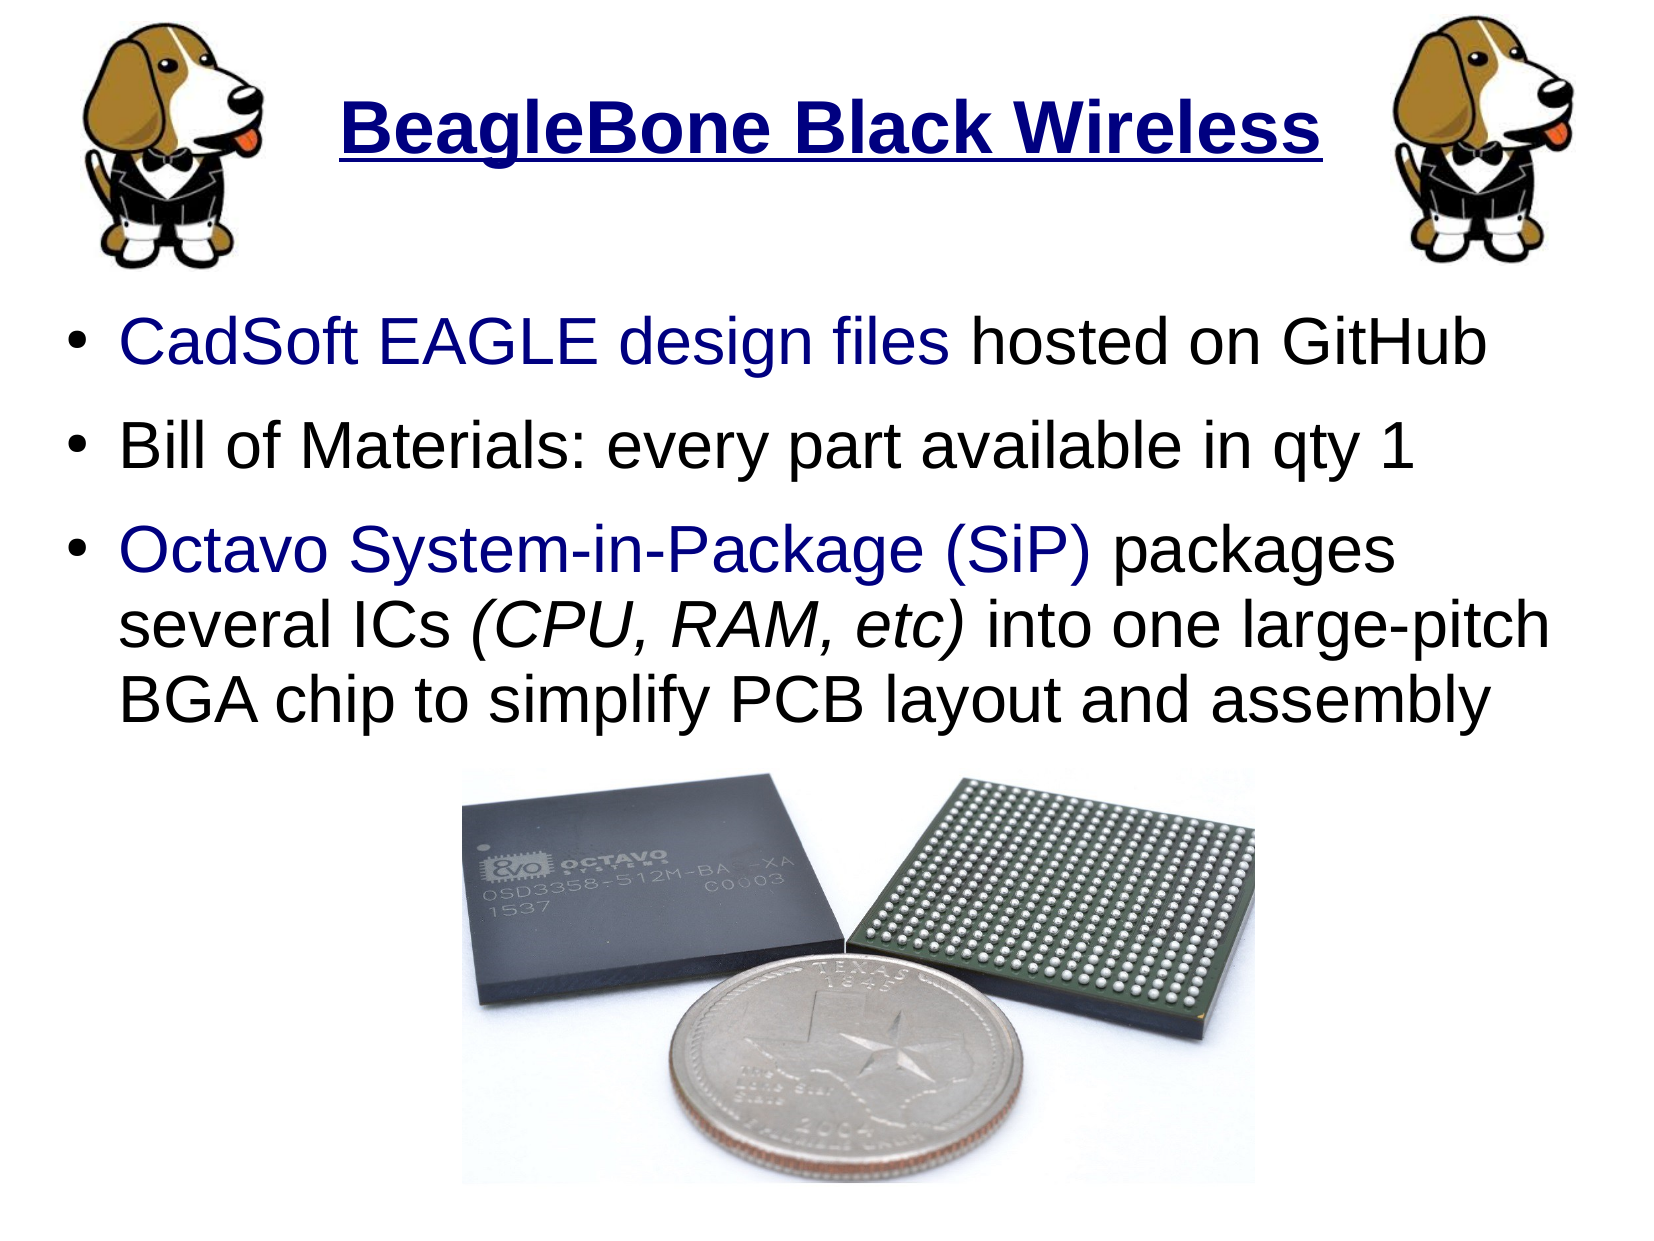

BeagleBone Black Wireless
# CadSoft EAGLE design files hosted on GitHub
Bill of Materials: every part available in qty 1
Octavo System-in-Package (SiP) packages several ICs (CPU, RAM, etc) into one large-pitch BGA chip to simplify PCB layout and assembly